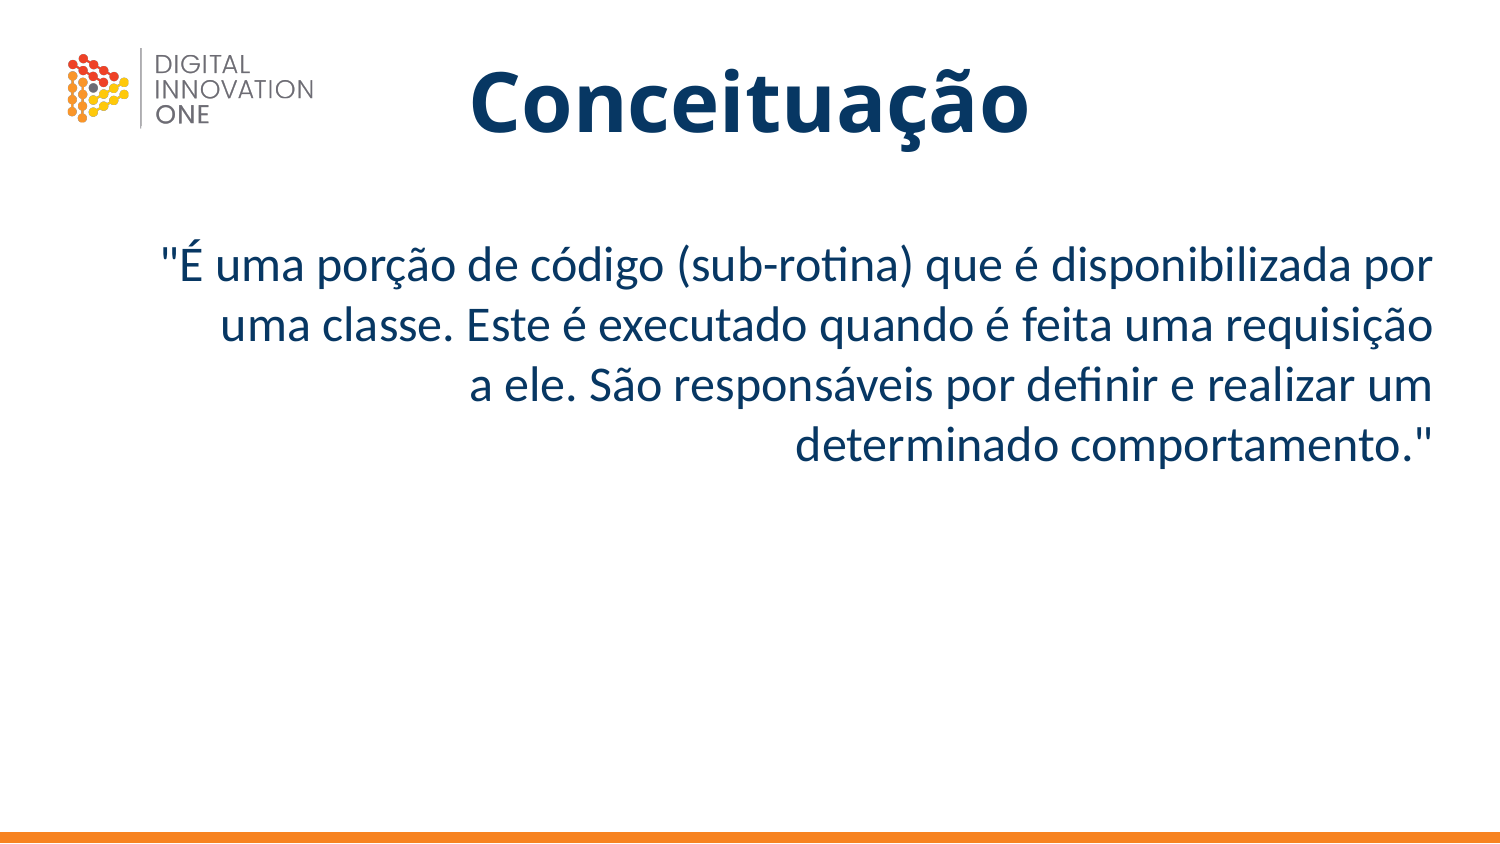

# Conceituação
"É uma porção de código (sub-rotina) que é disponibilizada por uma classe. Este é executado quando é feita uma requisição
 a ele. São responsáveis por definir e realizar um
 determinado comportamento."